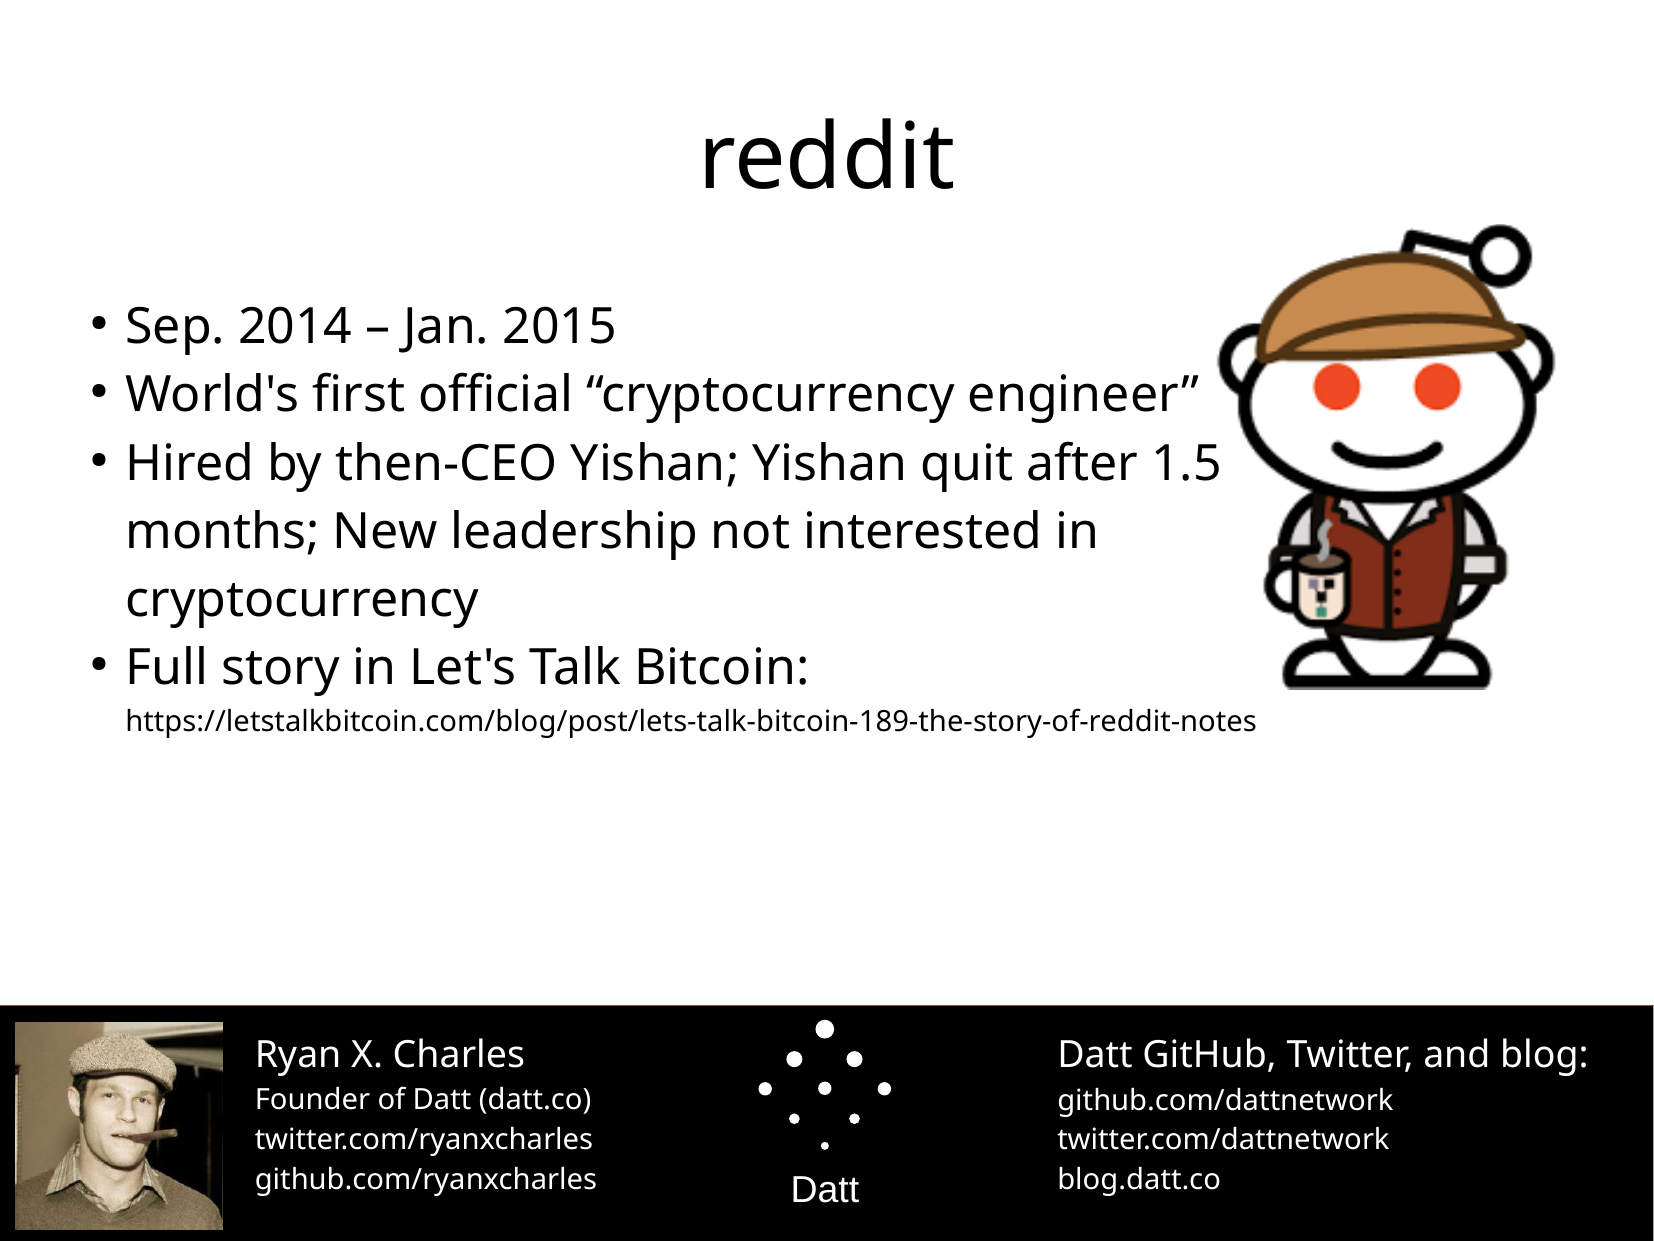

reddit
# Sep. 2014 – Jan. 2015
World's first official “cryptocurrency engineer”
Hired by then-CEO Yishan; Yishan quit after 1.5 months; New leadership not interested in cryptocurrency
Full story in Let's Talk Bitcoin: https://letstalkbitcoin.com/blog/post/lets-talk-bitcoin-189-the-story-of-reddit-notes
Ryan X. Charles
Founder of Datt (datt.co)
twitter.com/ryanxcharles
github.com/ryanxcharles
Datt GitHub, Twitter, and blog:
github.com/dattnetwork
twitter.com/dattnetwork
blog.datt.co
Datt